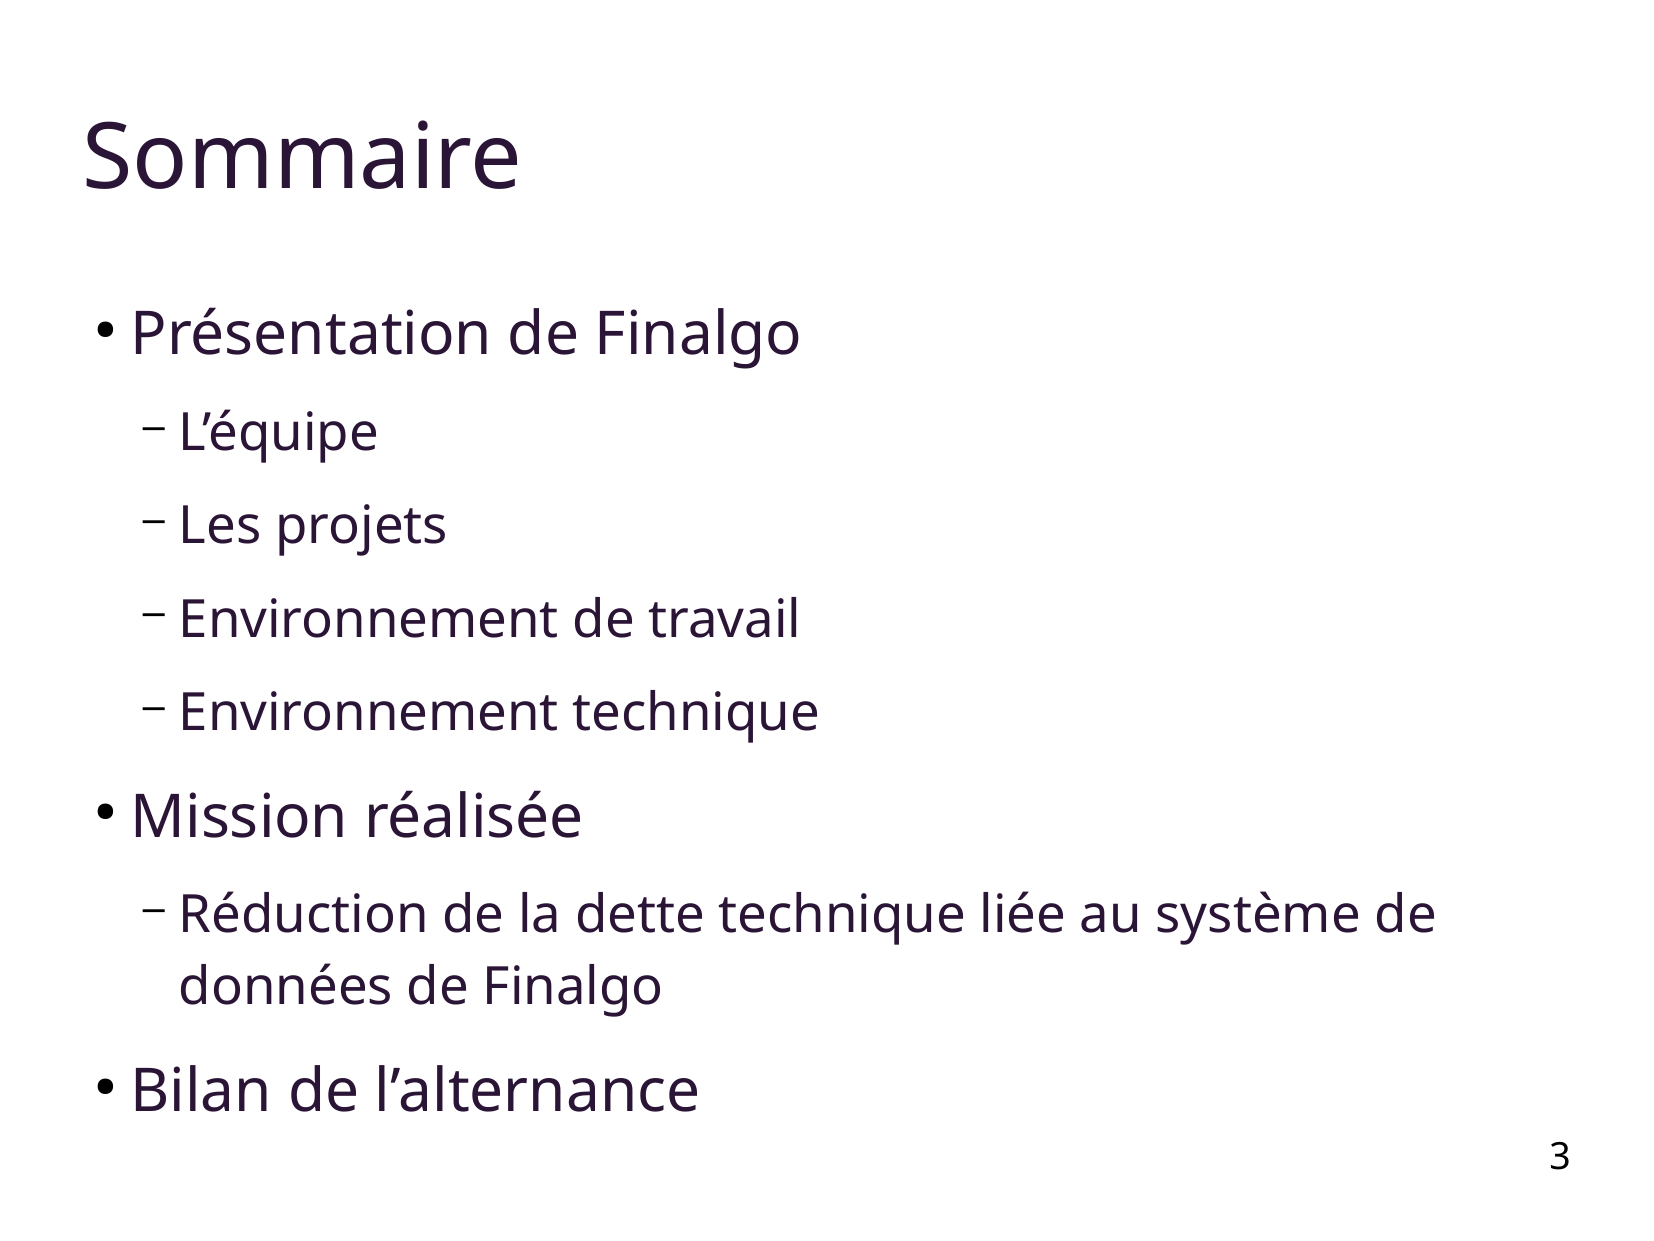

# Sommaire
Présentation de Finalgo
L’équipe
Les projets
Environnement de travail
Environnement technique
Mission réalisée
Réduction de la dette technique liée au système de données de Finalgo
Bilan de l’alternance
3